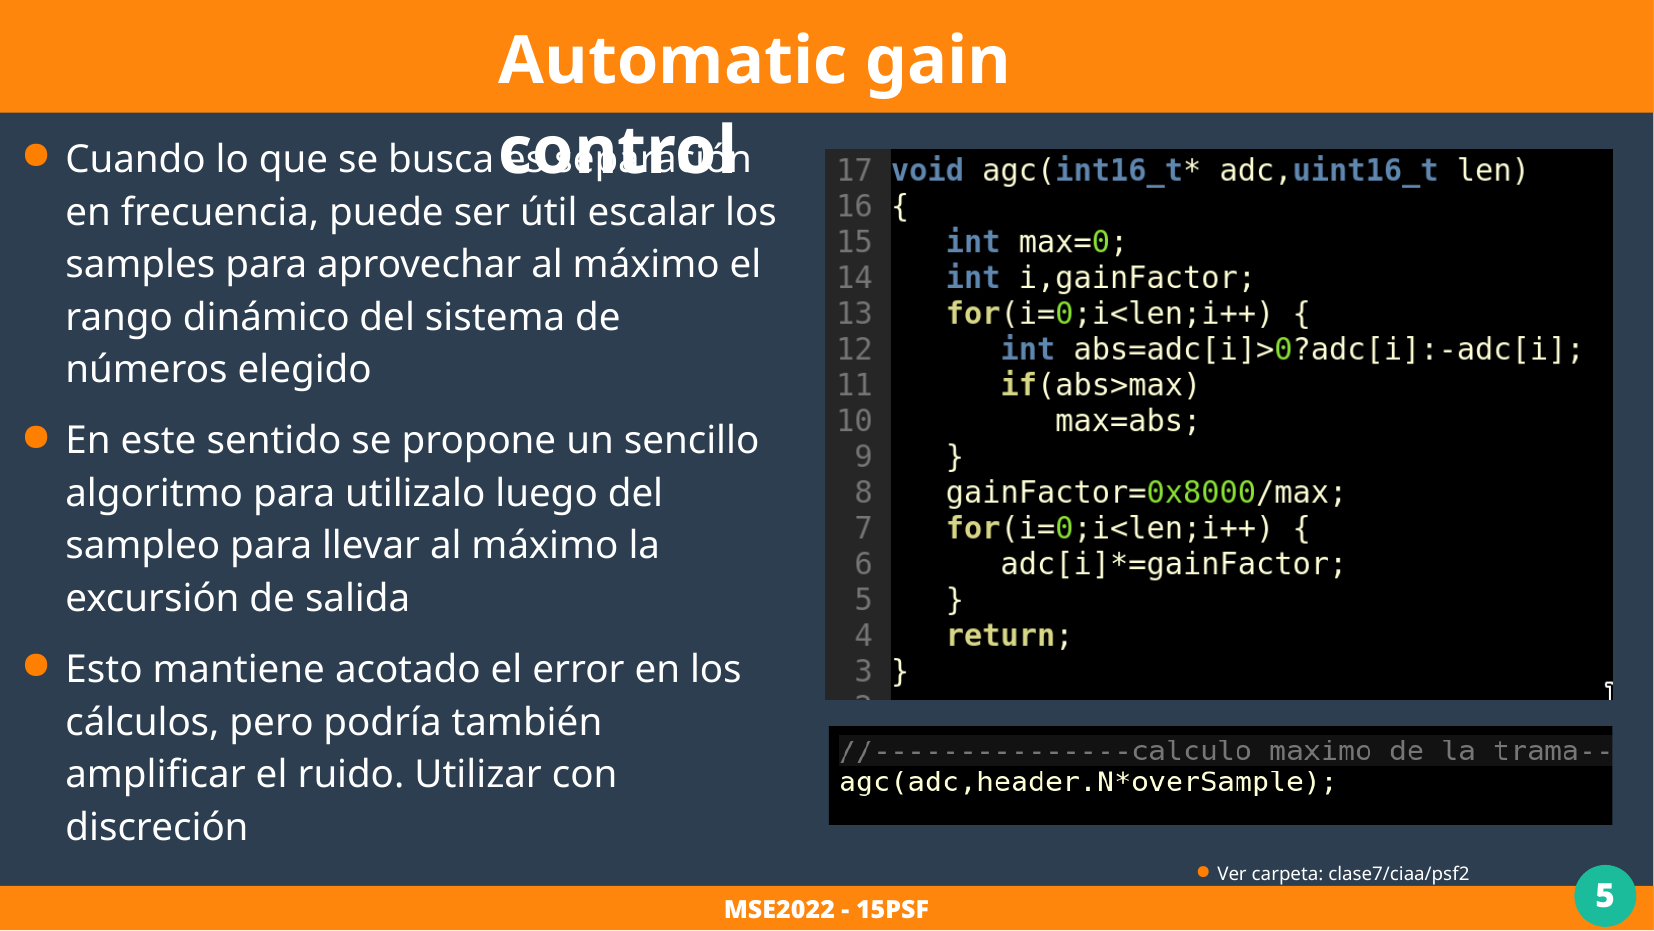

# Automatic gain control
Cuando lo que se busca es separación en frecuencia, puede ser útil escalar los samples para aprovechar al máximo el rango dinámico del sistema de números elegido
En este sentido se propone un sencillo algoritmo para utilizalo luego del sampleo para llevar al máximo la excursión de salida
Esto mantiene acotado el error en los cálculos, pero podría también amplificar el ruido. Utilizar con discreción
Ver carpeta: clase7/ciaa/psf2
MSE2022 - 15PSF